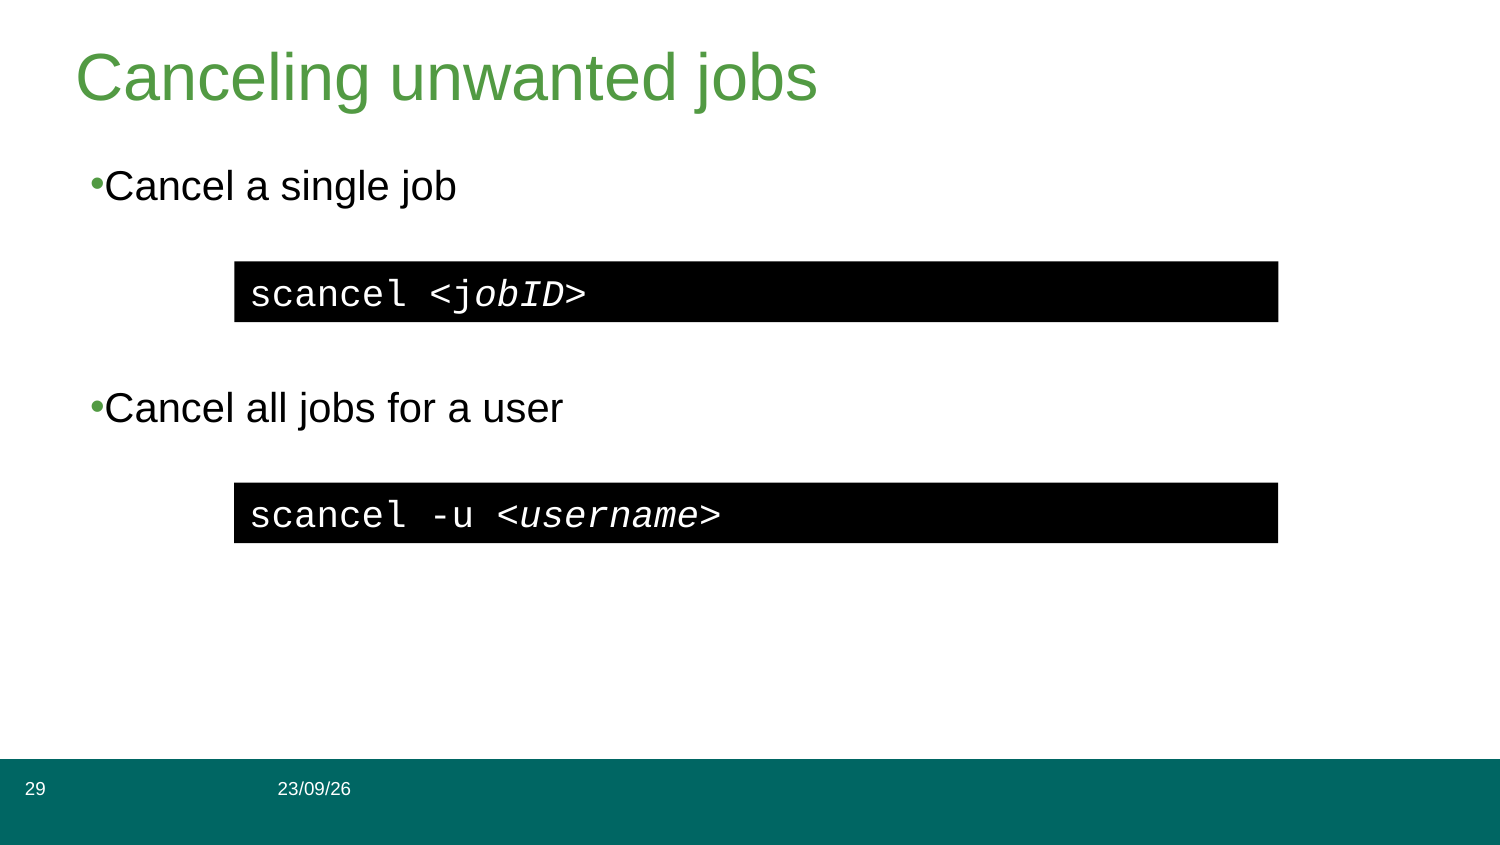

# Canceling unwanted jobs
Cancel a single job
scancel <jobID>
Cancel all jobs for a user
scancel -u <username>